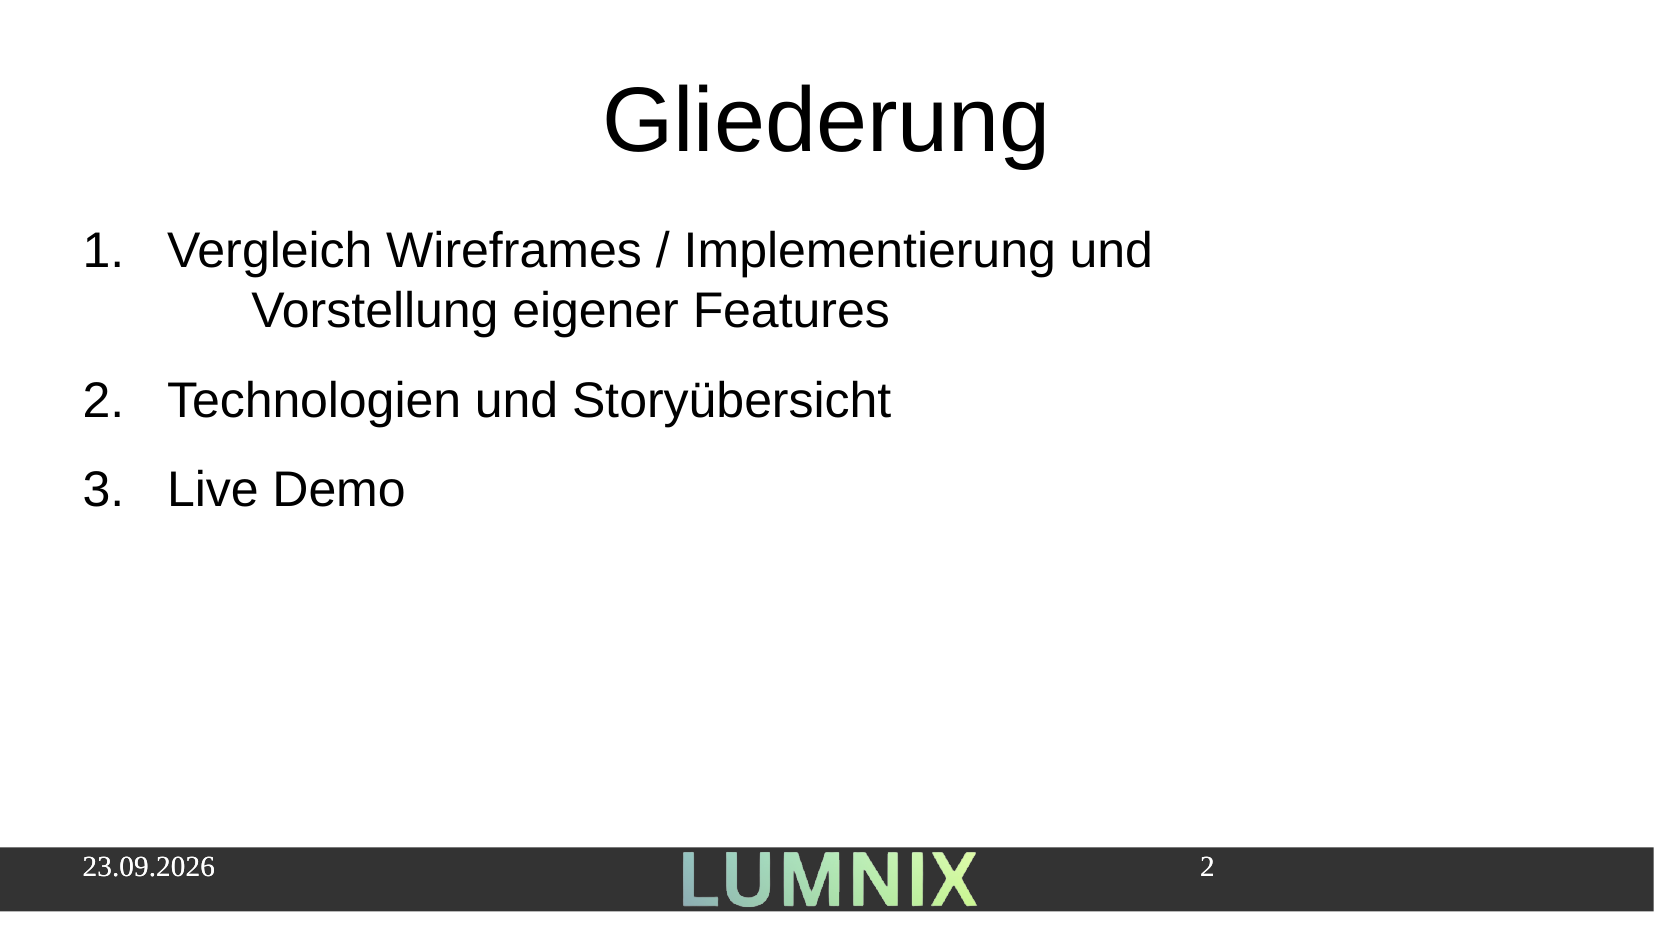

# Gliederung
Vergleich Wireframes / Implementierung und		 Vorstellung eigener Features
Technologien und Storyübersicht
Live Demo
2
2